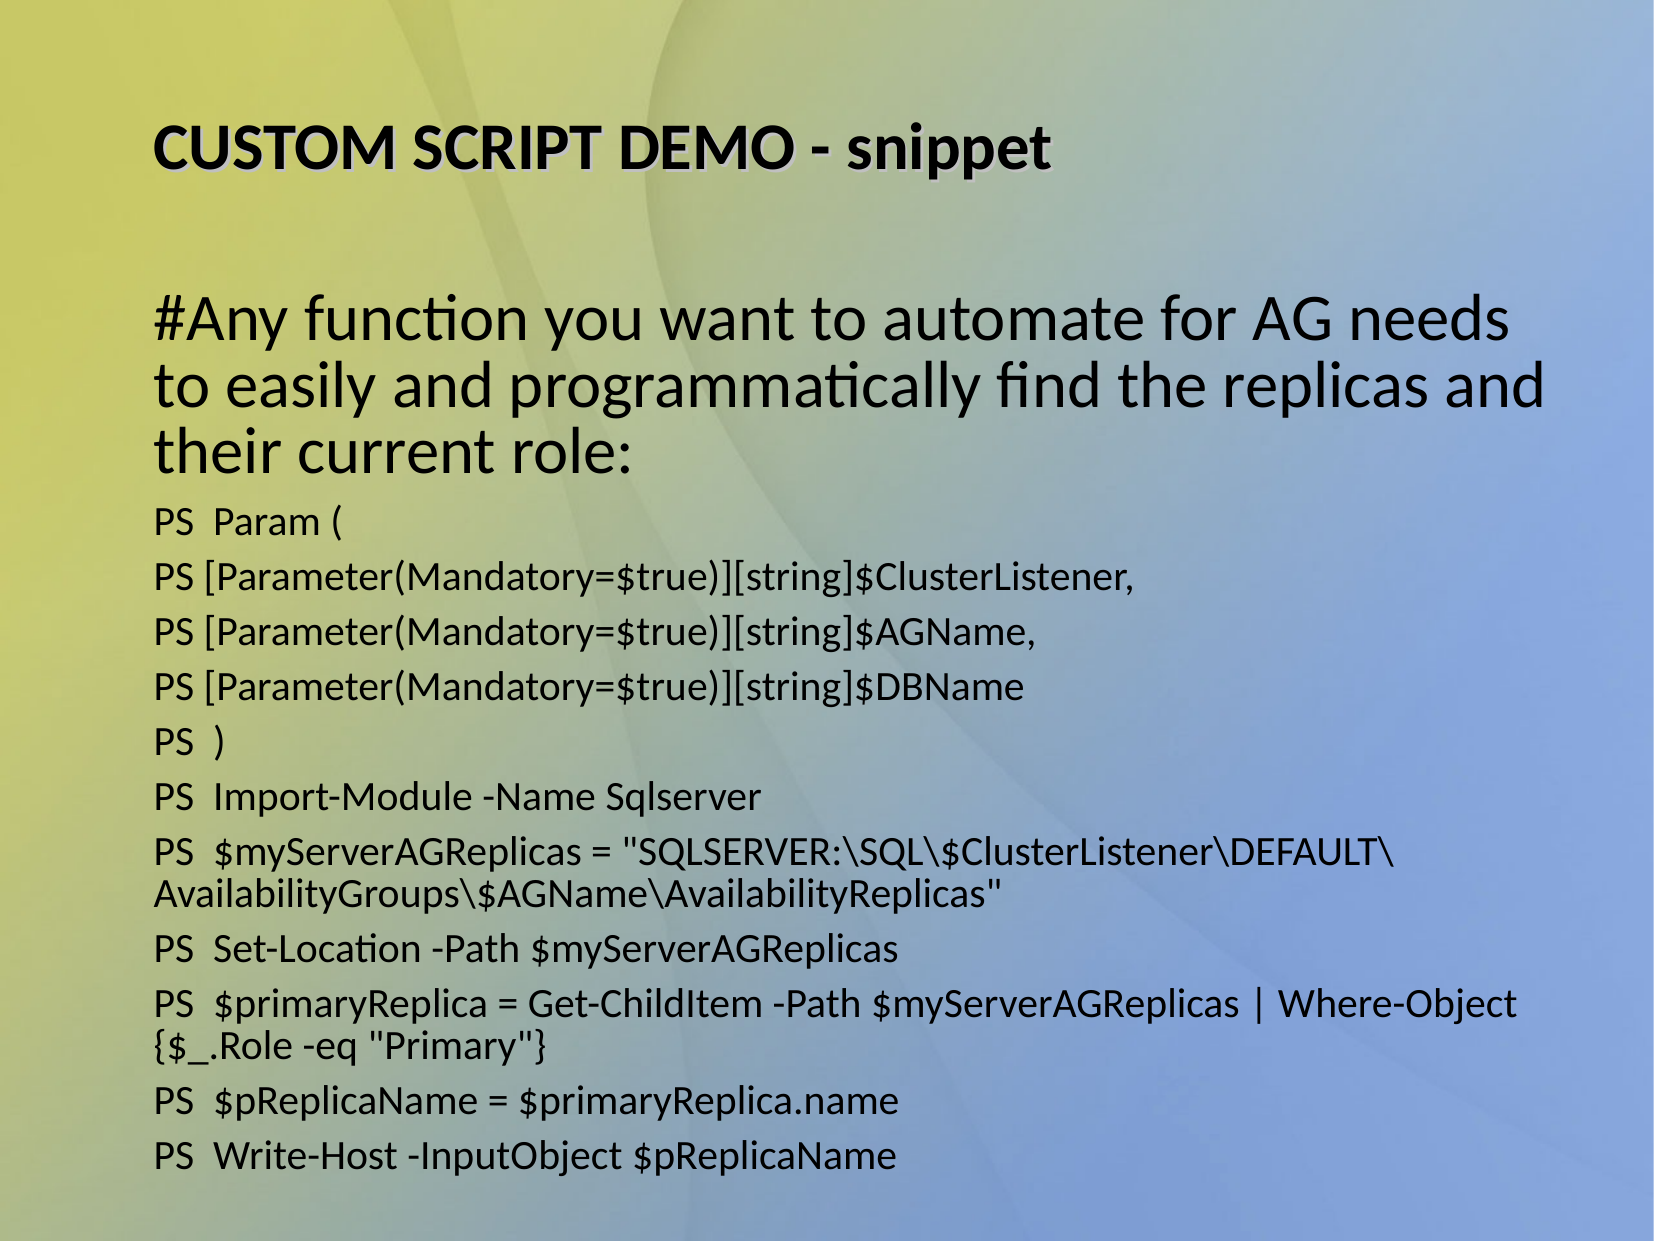

# CUSTOM SCRIPT DEMO - snippet
#Any function you want to automate for AG needs to easily and programmatically find the replicas and their current role:
PS Param (
PS [Parameter(Mandatory=$true)][string]$ClusterListener,
PS [Parameter(Mandatory=$true)][string]$AGName,
PS [Parameter(Mandatory=$true)][string]$DBName
PS )
PS Import-Module -Name Sqlserver
PS $myServerAGReplicas = "SQLSERVER:\SQL\$ClusterListener\DEFAULT\ AvailabilityGroups\$AGName\AvailabilityReplicas"
PS Set-Location -Path $myServerAGReplicas
PS $primaryReplica = Get-ChildItem -Path $myServerAGReplicas | Where-Object {$_.Role -eq "Primary"}
PS $pReplicaName = $primaryReplica.name
PS Write-Host -InputObject $pReplicaName